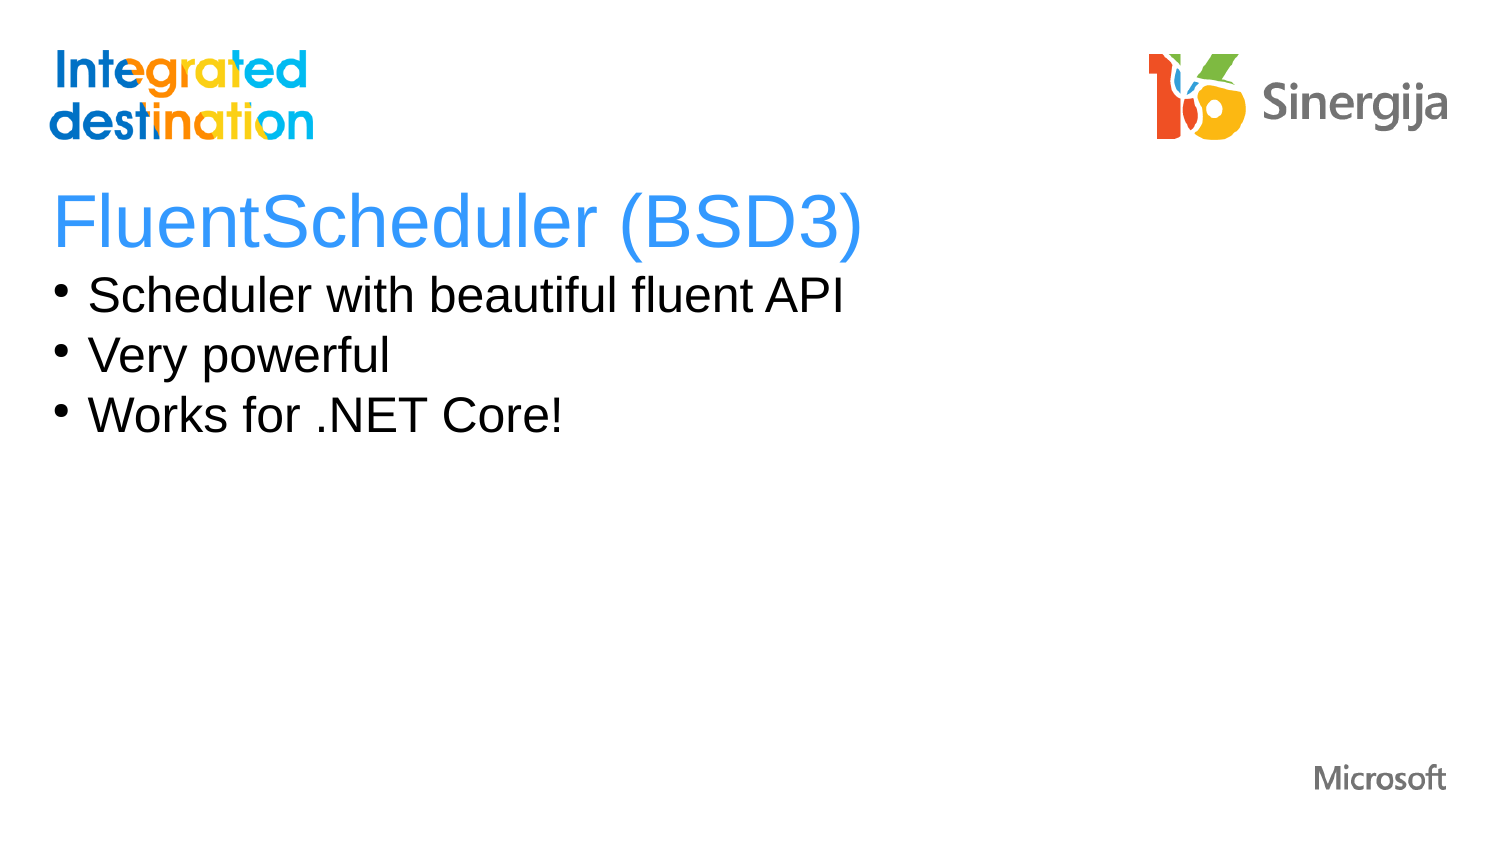

FluentScheduler (BSD3)
Scheduler with beautiful fluent API
Very powerful
Works for .NET Core!